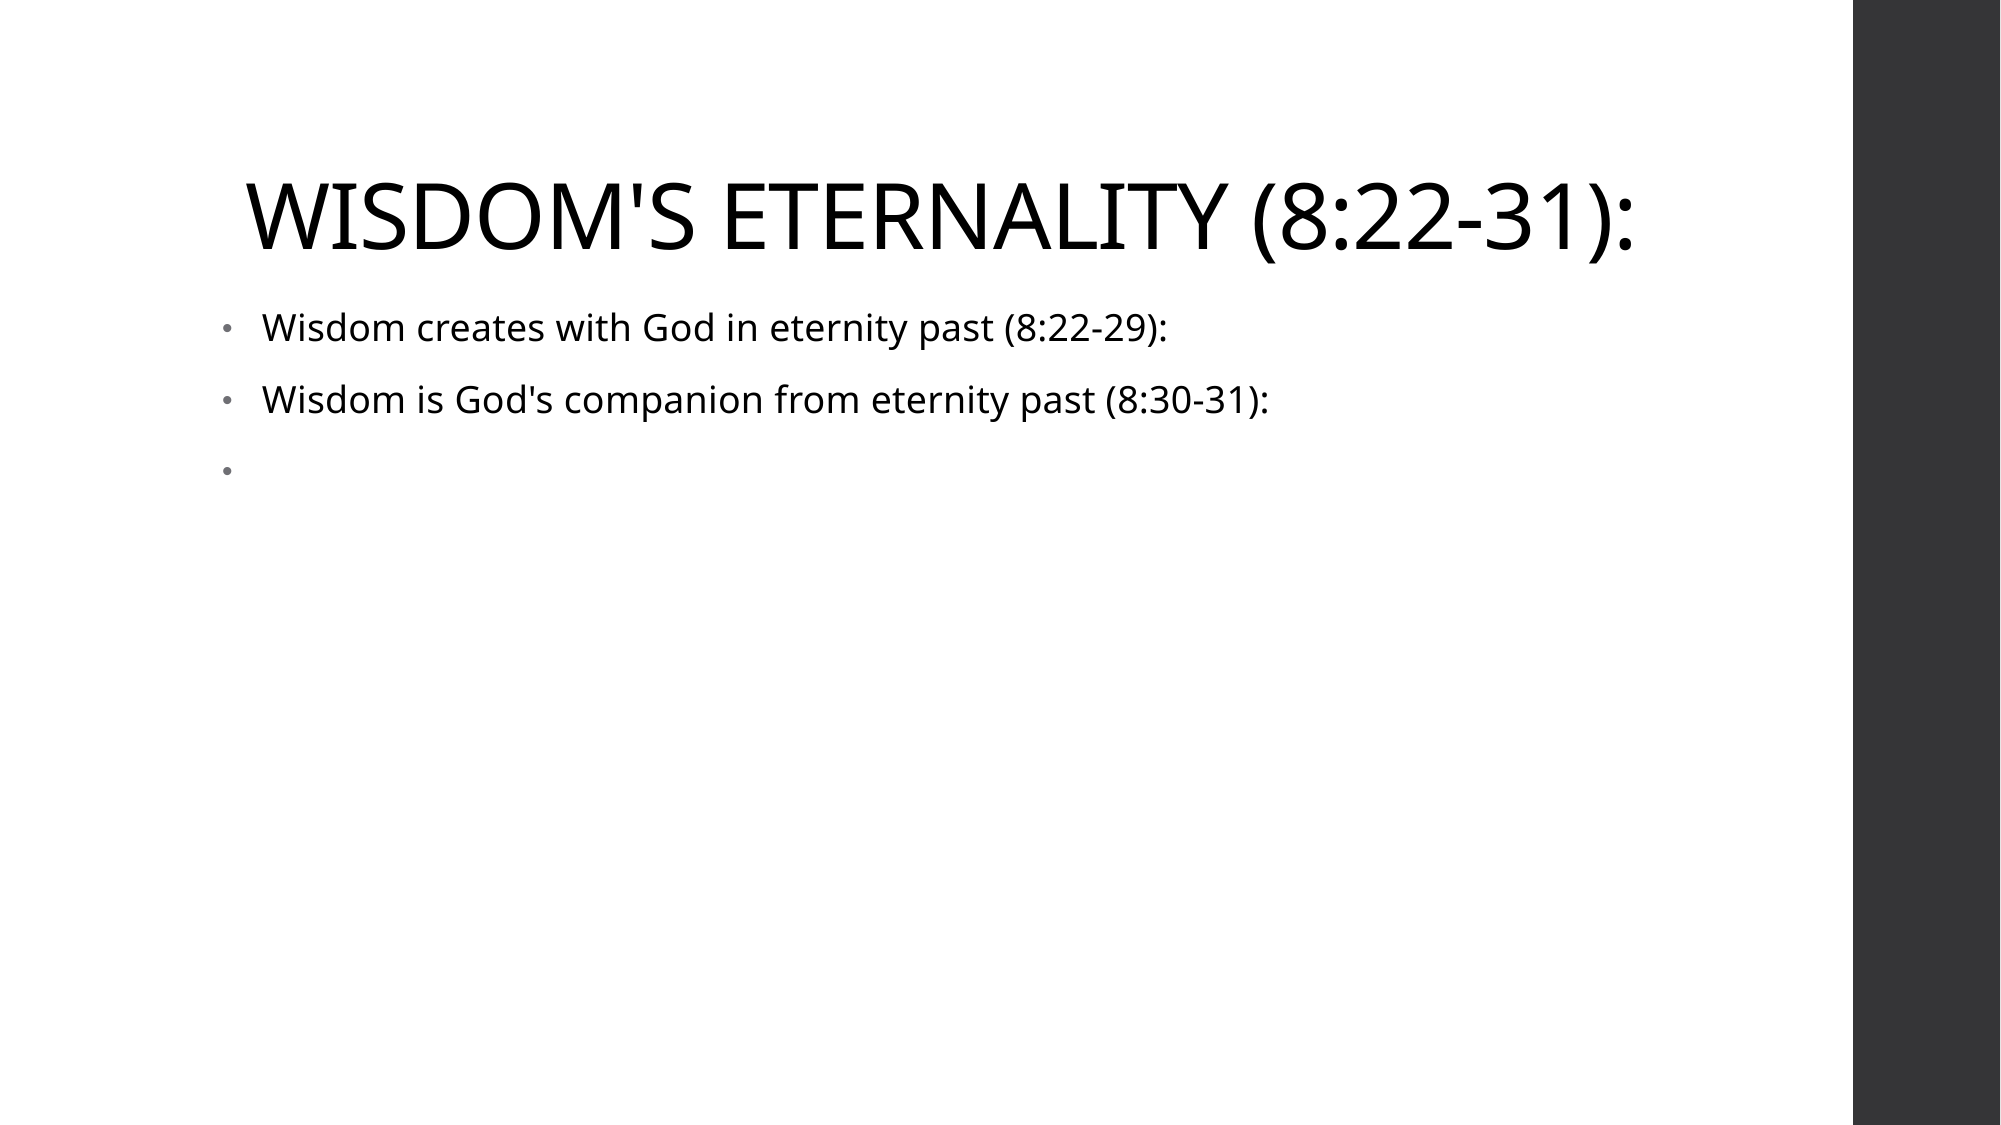

# WISDOM'S ETERNALITY (8:22-31):
 Wisdom creates with God in eternity past (8:22-29):
 Wisdom is God's companion from eternity past (8:30-31):